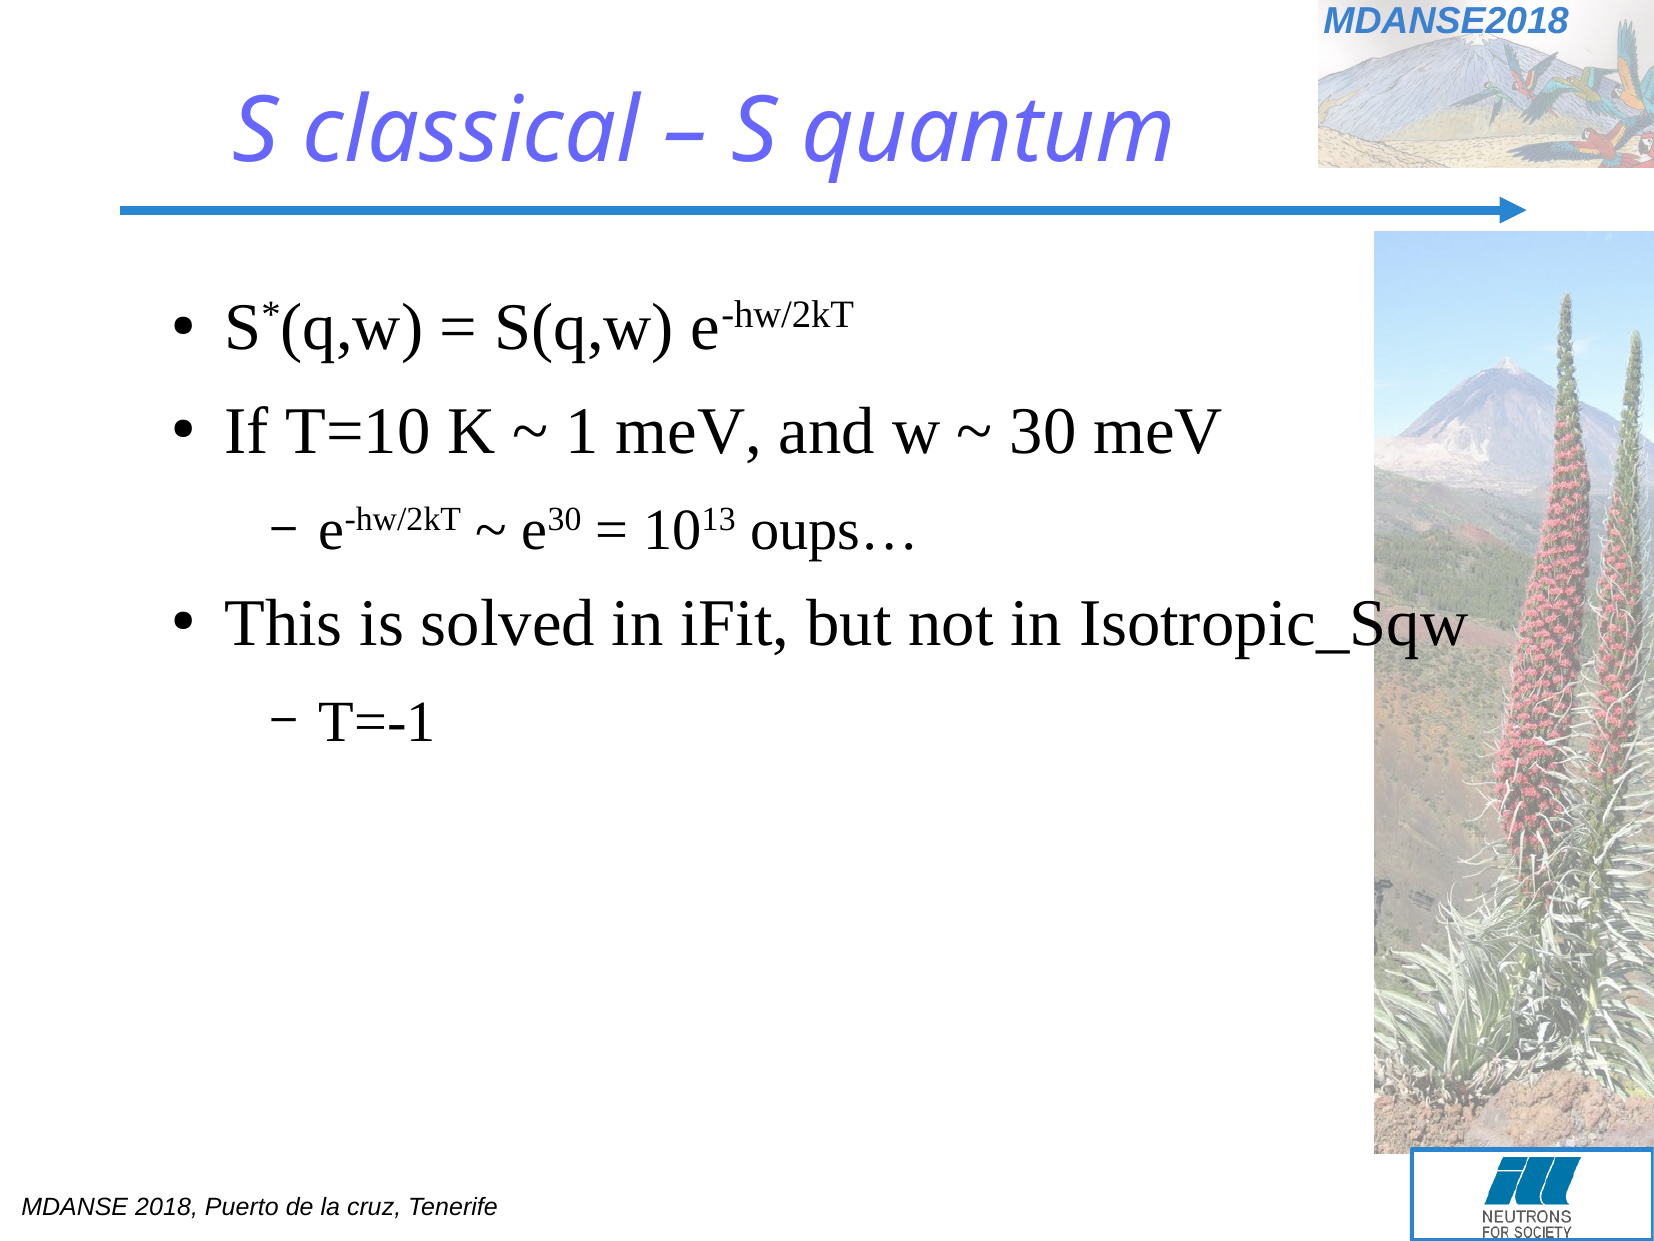

# S classical – S quantum
S*(q,w) = S(q,w) e-hw/2kT
If T=10 K ~ 1 meV, and w ~ 30 meV
e-hw/2kT ~ e30 = 1013 oups…
This is solved in iFit, but not in Isotropic_Sqw
T=-1